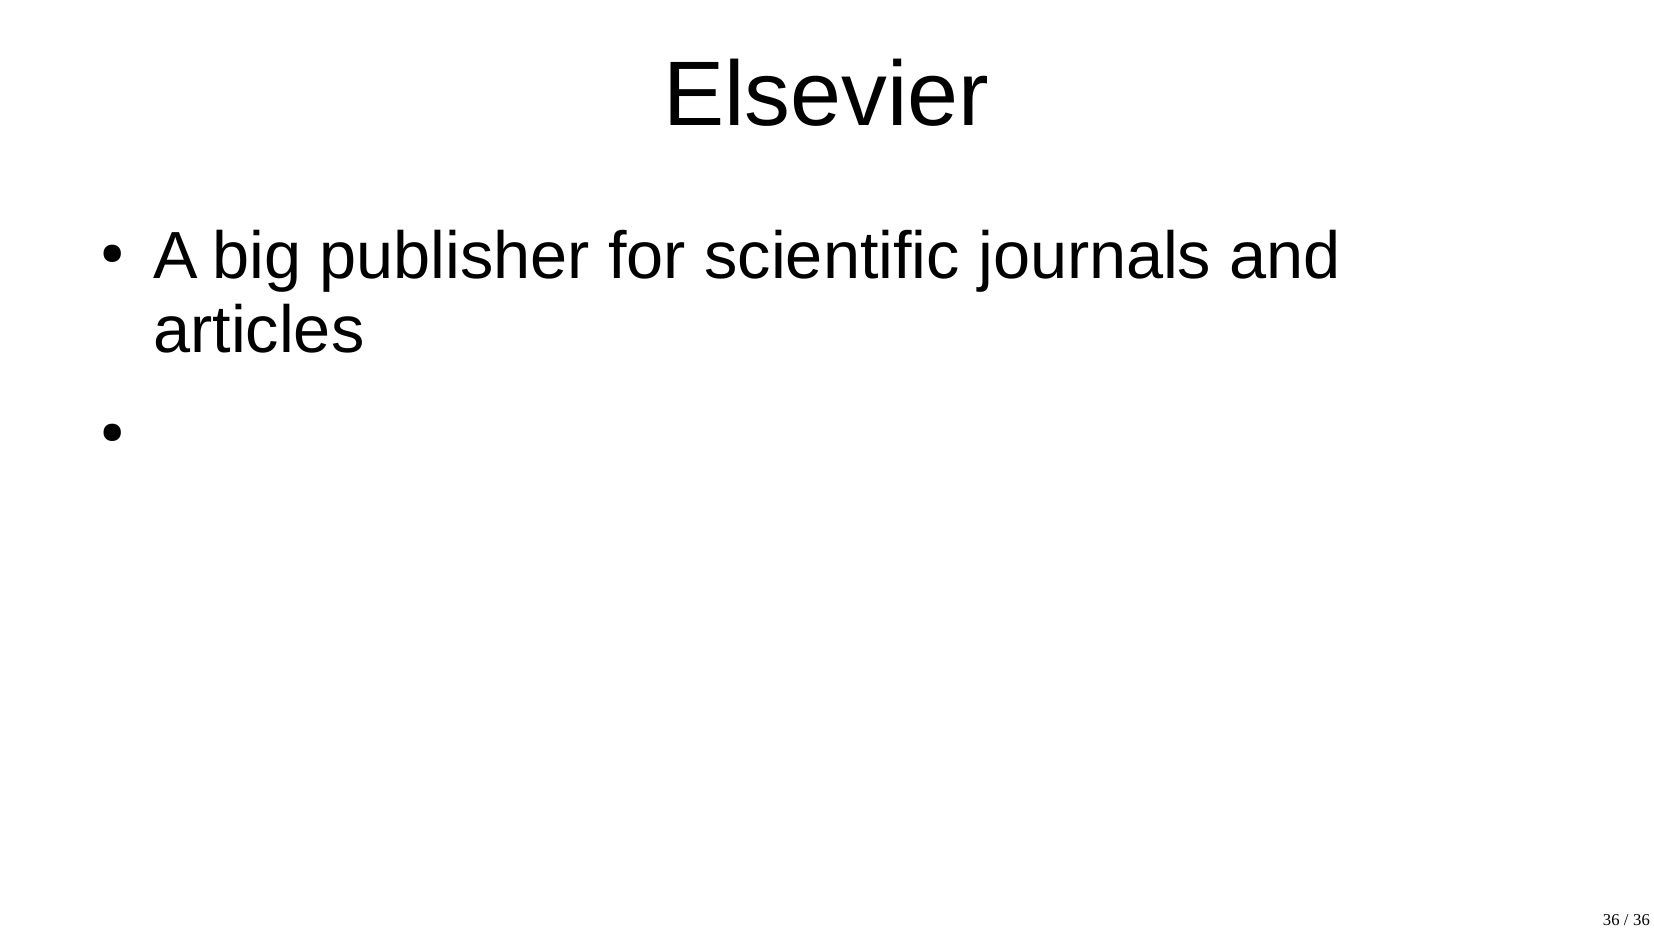

# Elsevier
A big publisher for scientific journals and articles
36